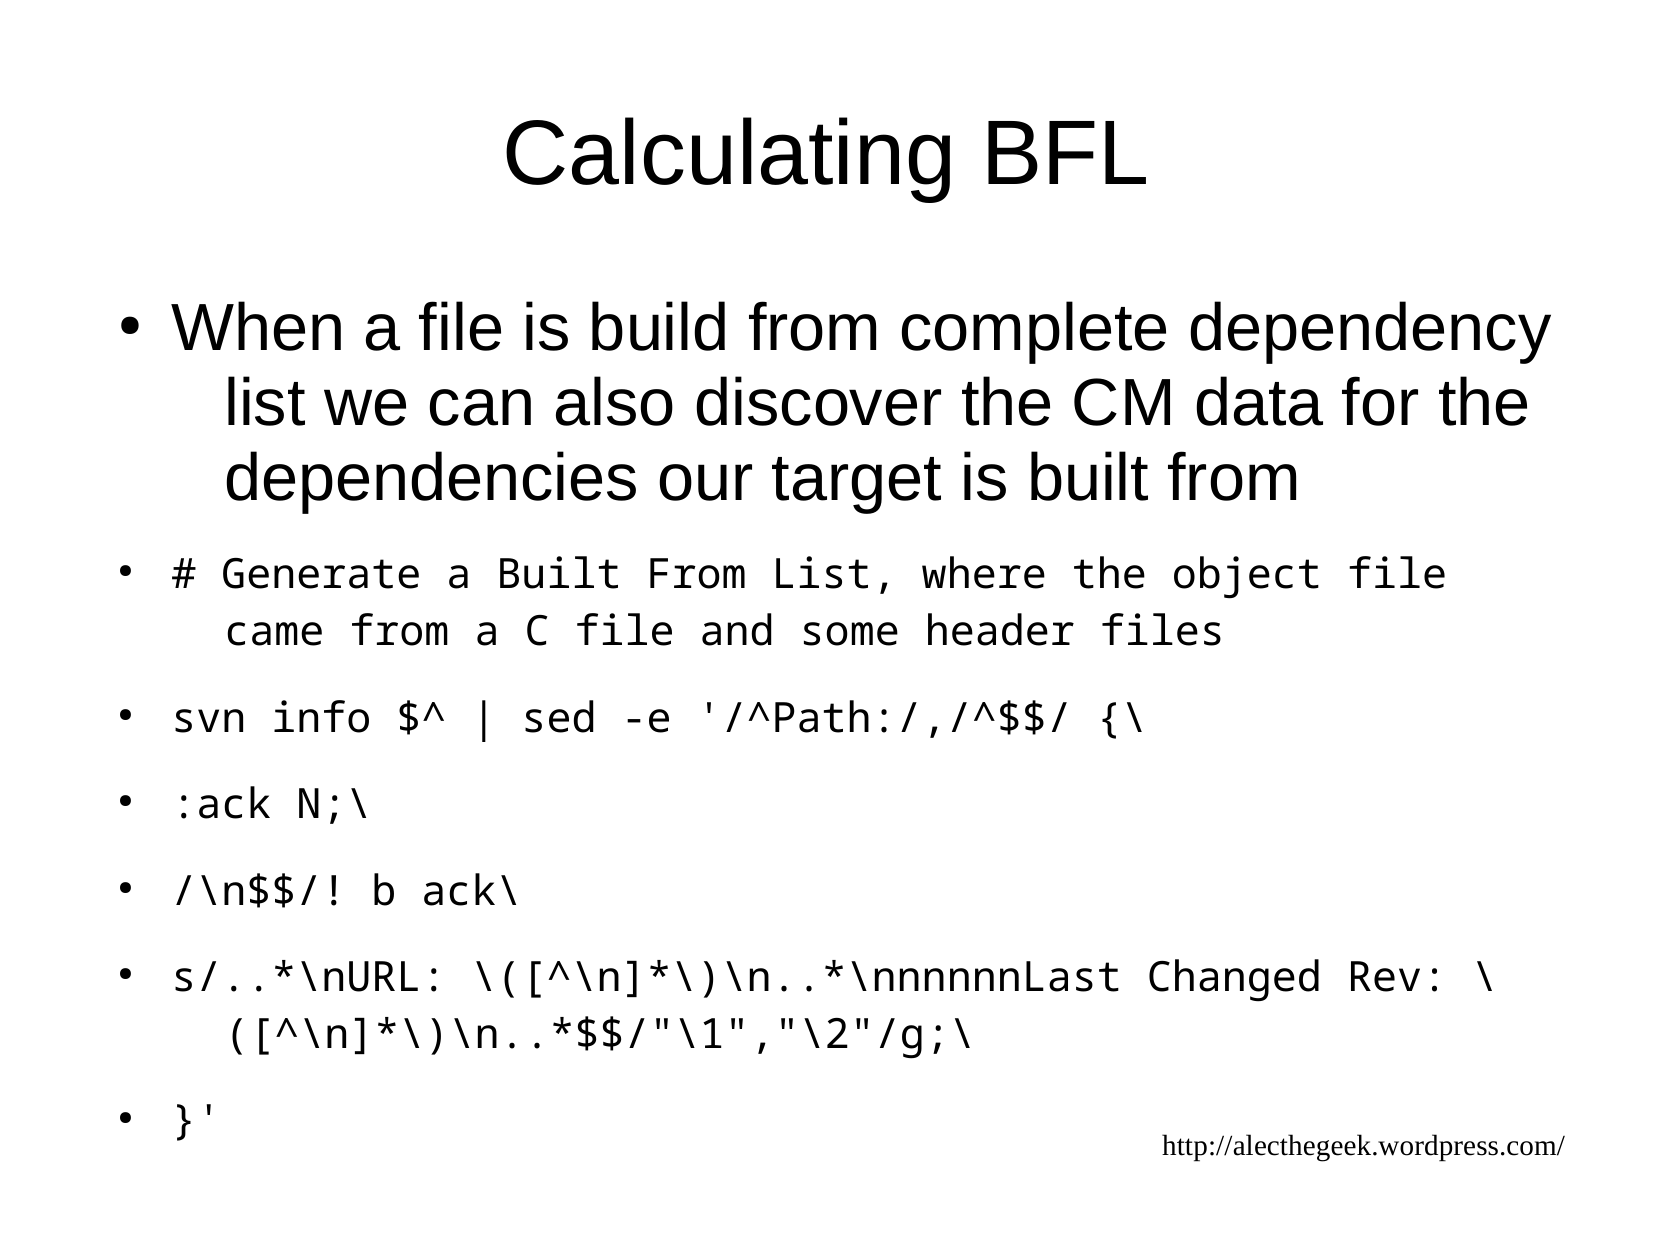

# Calculating BFL
When a file is build from complete dependency list we can also discover the CM data for the dependencies our target is built from
# Generate a Built From List, where the object file came from a C file and some header files
svn info $^ | sed -e '/^Path:/,/^$$/ {\
:ack N;\
/\n$$/! b ack\
s/..*\nURL: \([^\n]*\)\n..*\nnnnnnLast Changed Rev: \([^\n]*\)\n..*$$/"\1","\2"/g;\
}'
http://alecthegeek.wordpress.com/